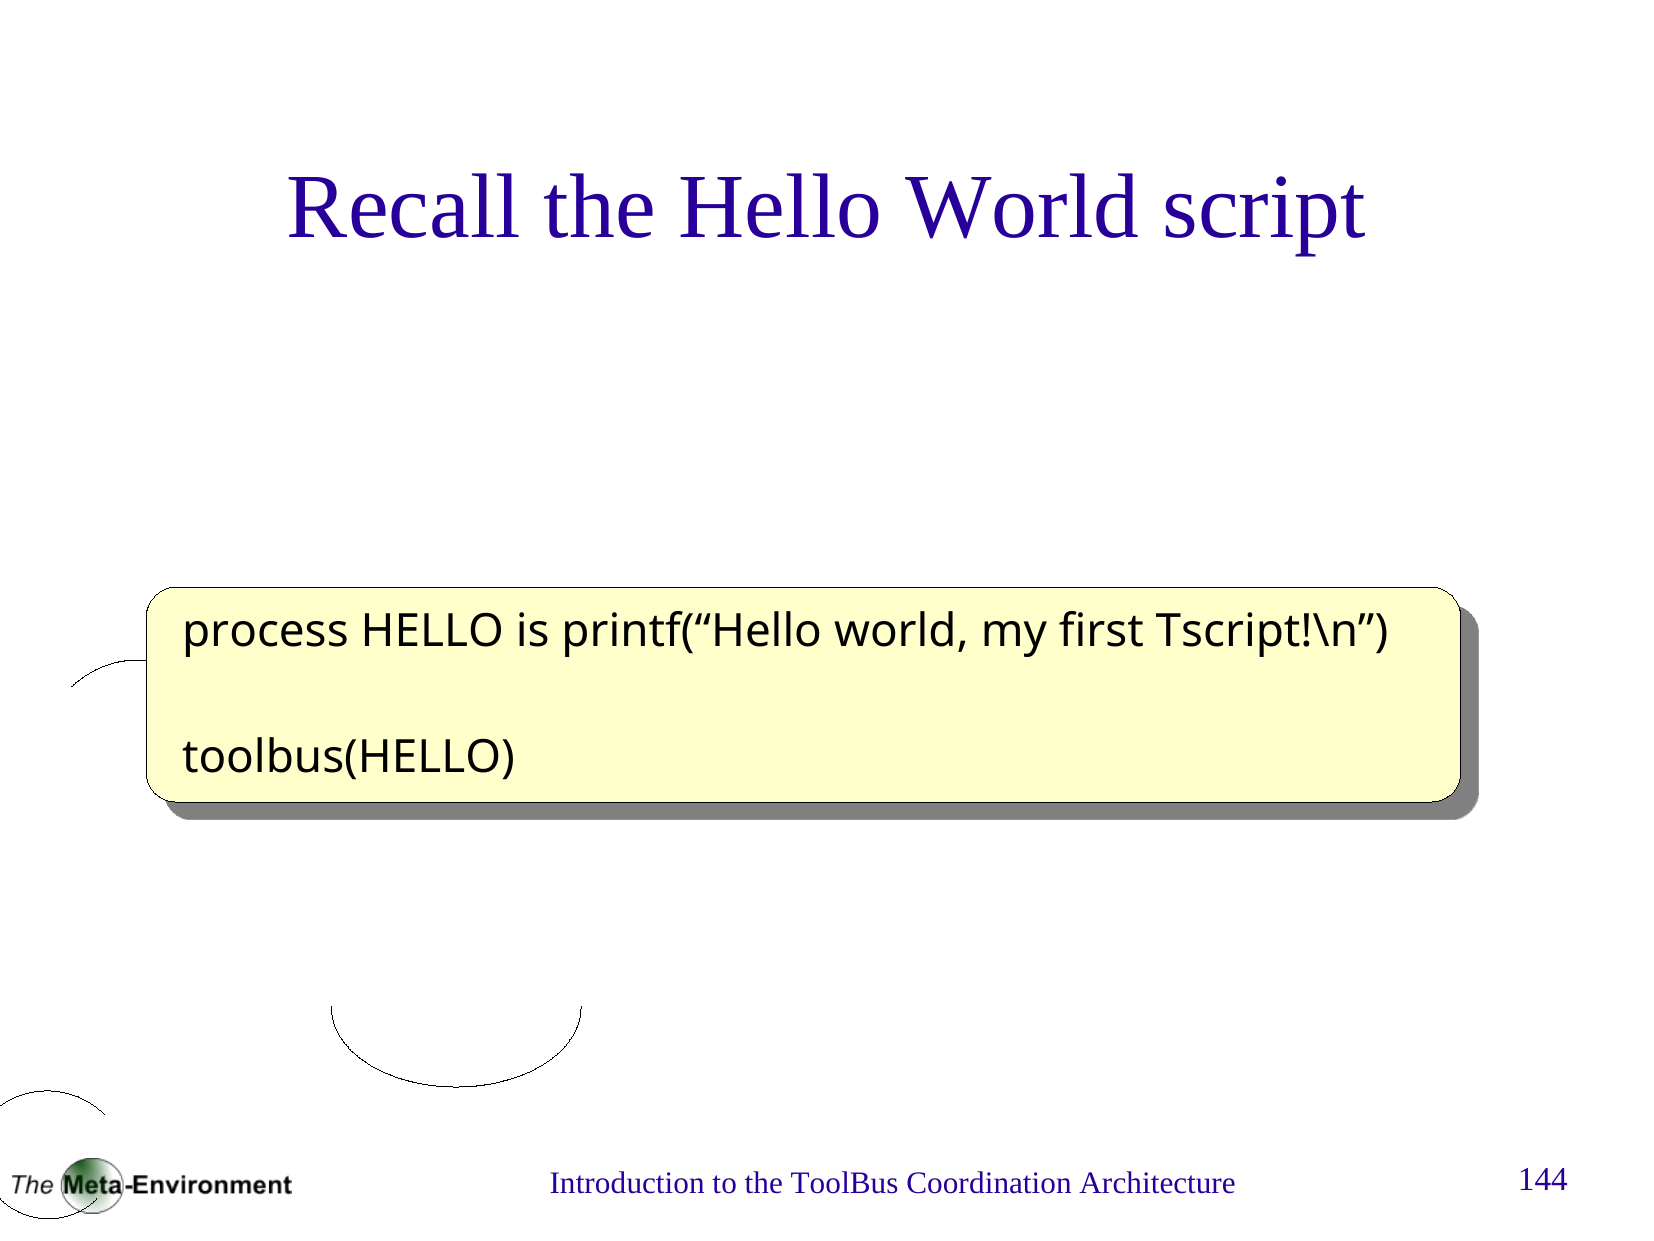

# Recall the Hello World script
process HELLO is printf(“Hello world, my first Tscript!\n”)
toolbus(HELLO)